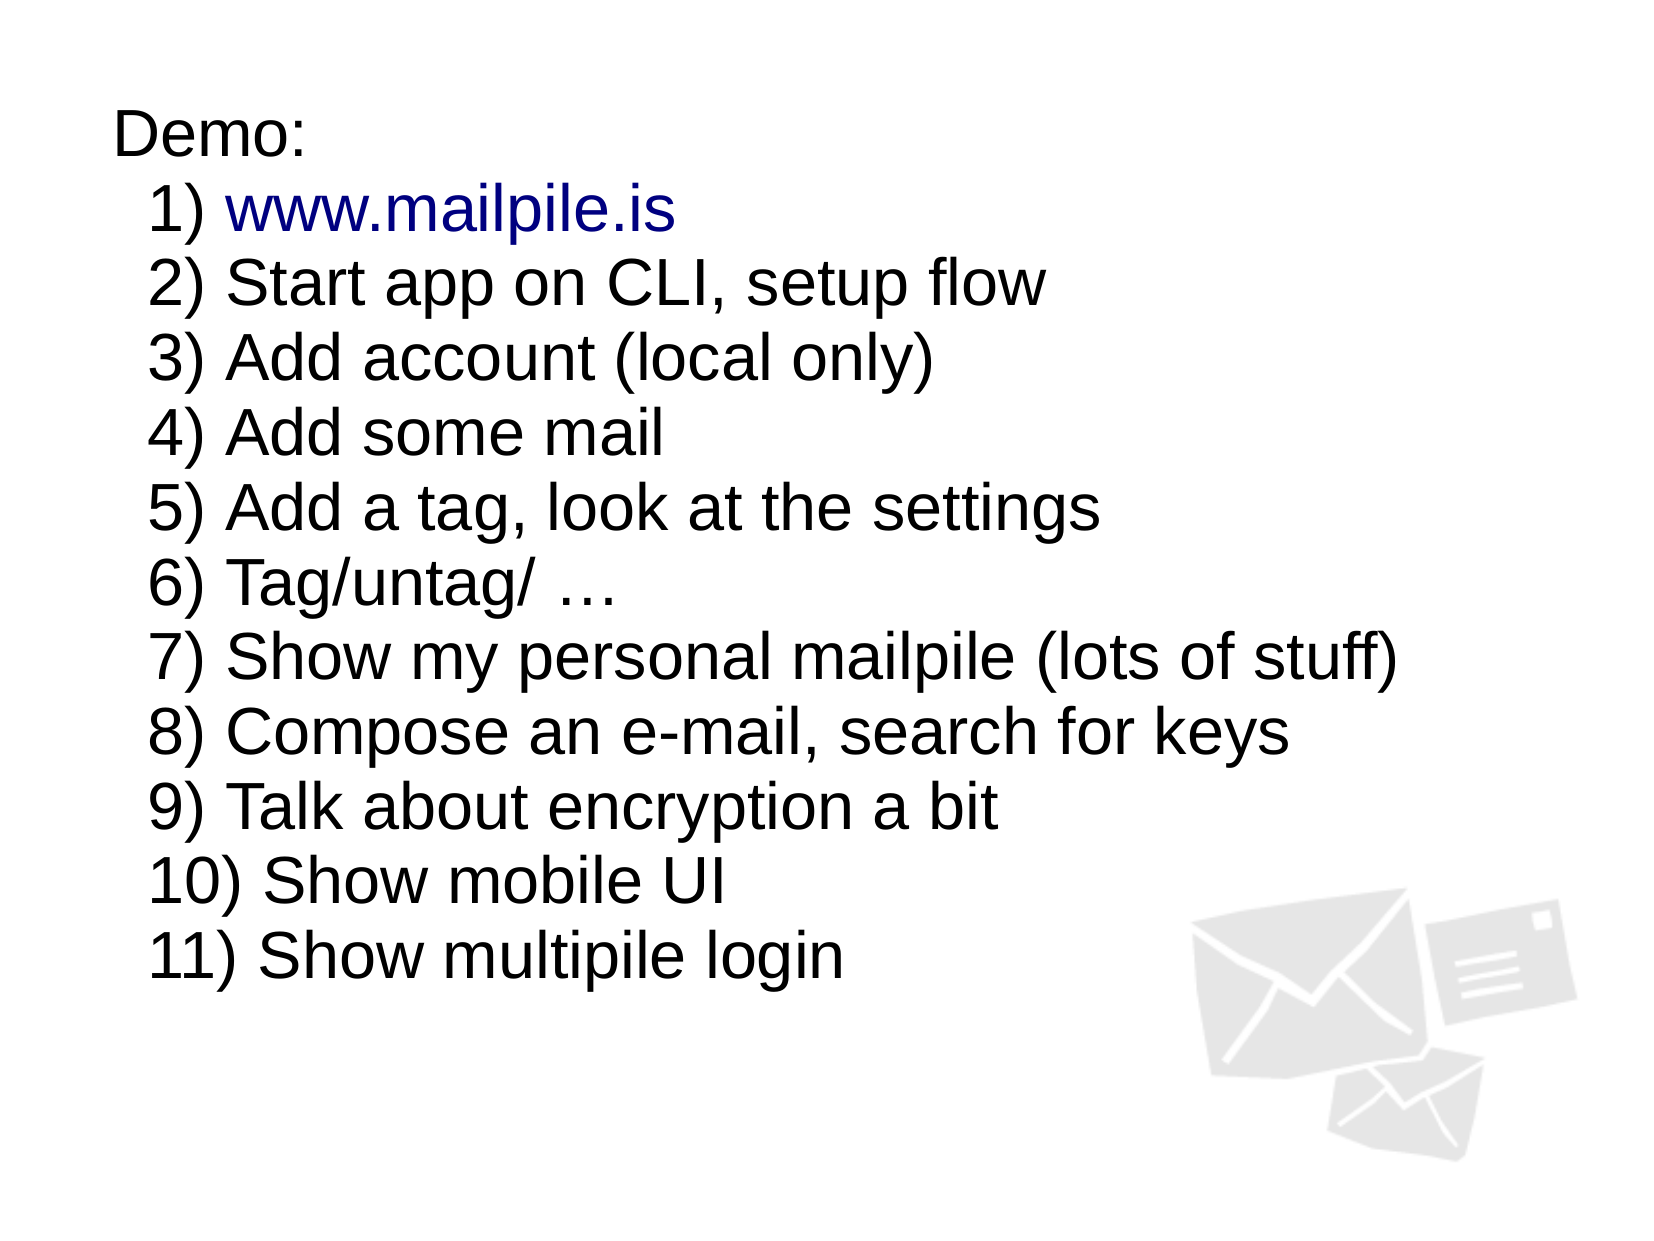

# Demo:
 www.mailpile.is
 Start app on CLI, setup flow
 Add account (local only)
 Add some mail
 Add a tag, look at the settings
 Tag/untag/ …
 Show my personal mailpile (lots of stuff)
 Compose an e-mail, search for keys
 Talk about encryption a bit
 Show mobile UI
 Show multipile login